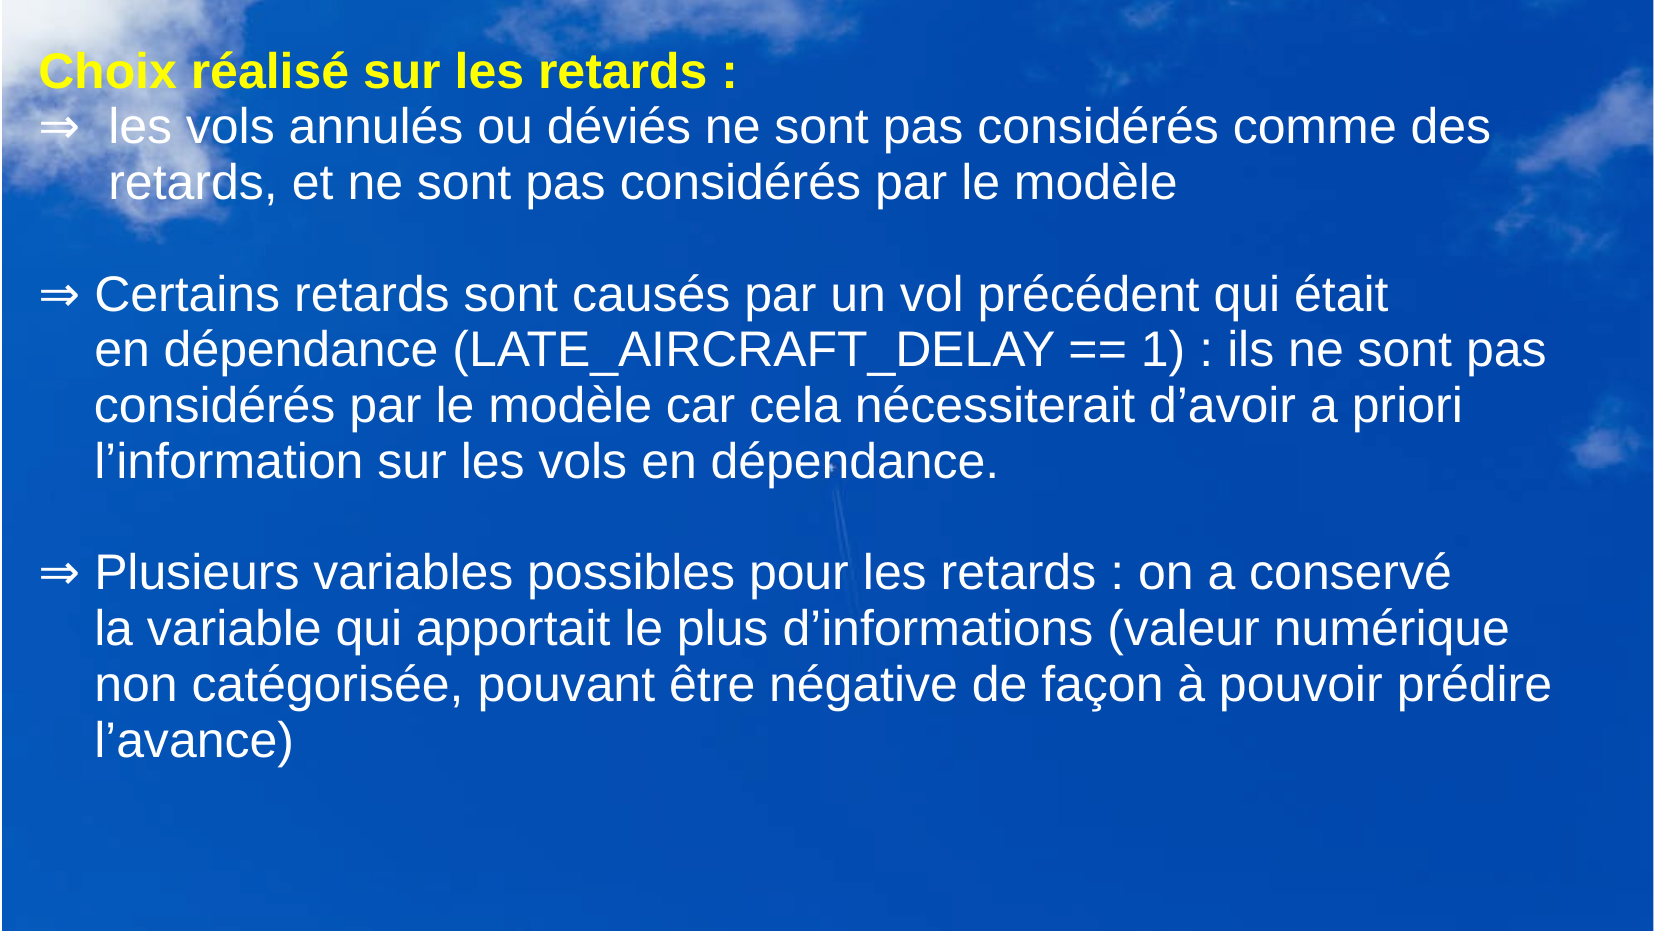

Choix réalisé sur les retards :
⇒ les vols annulés ou déviés ne sont pas considérés comme des
 retards, et ne sont pas considérés par le modèle
⇒ Certains retards sont causés par un vol précédent qui était
 en dépendance (LATE_AIRCRAFT_DELAY == 1) : ils ne sont pas considérés par le modèle car cela nécessiterait d’avoir a priori
 l’information sur les vols en dépendance.
⇒ Plusieurs variables possibles pour les retards : on a conservé
 la variable qui apportait le plus d’informations (valeur numérique
 non catégorisée, pouvant être négative de façon à pouvoir prédire
 l’avance)